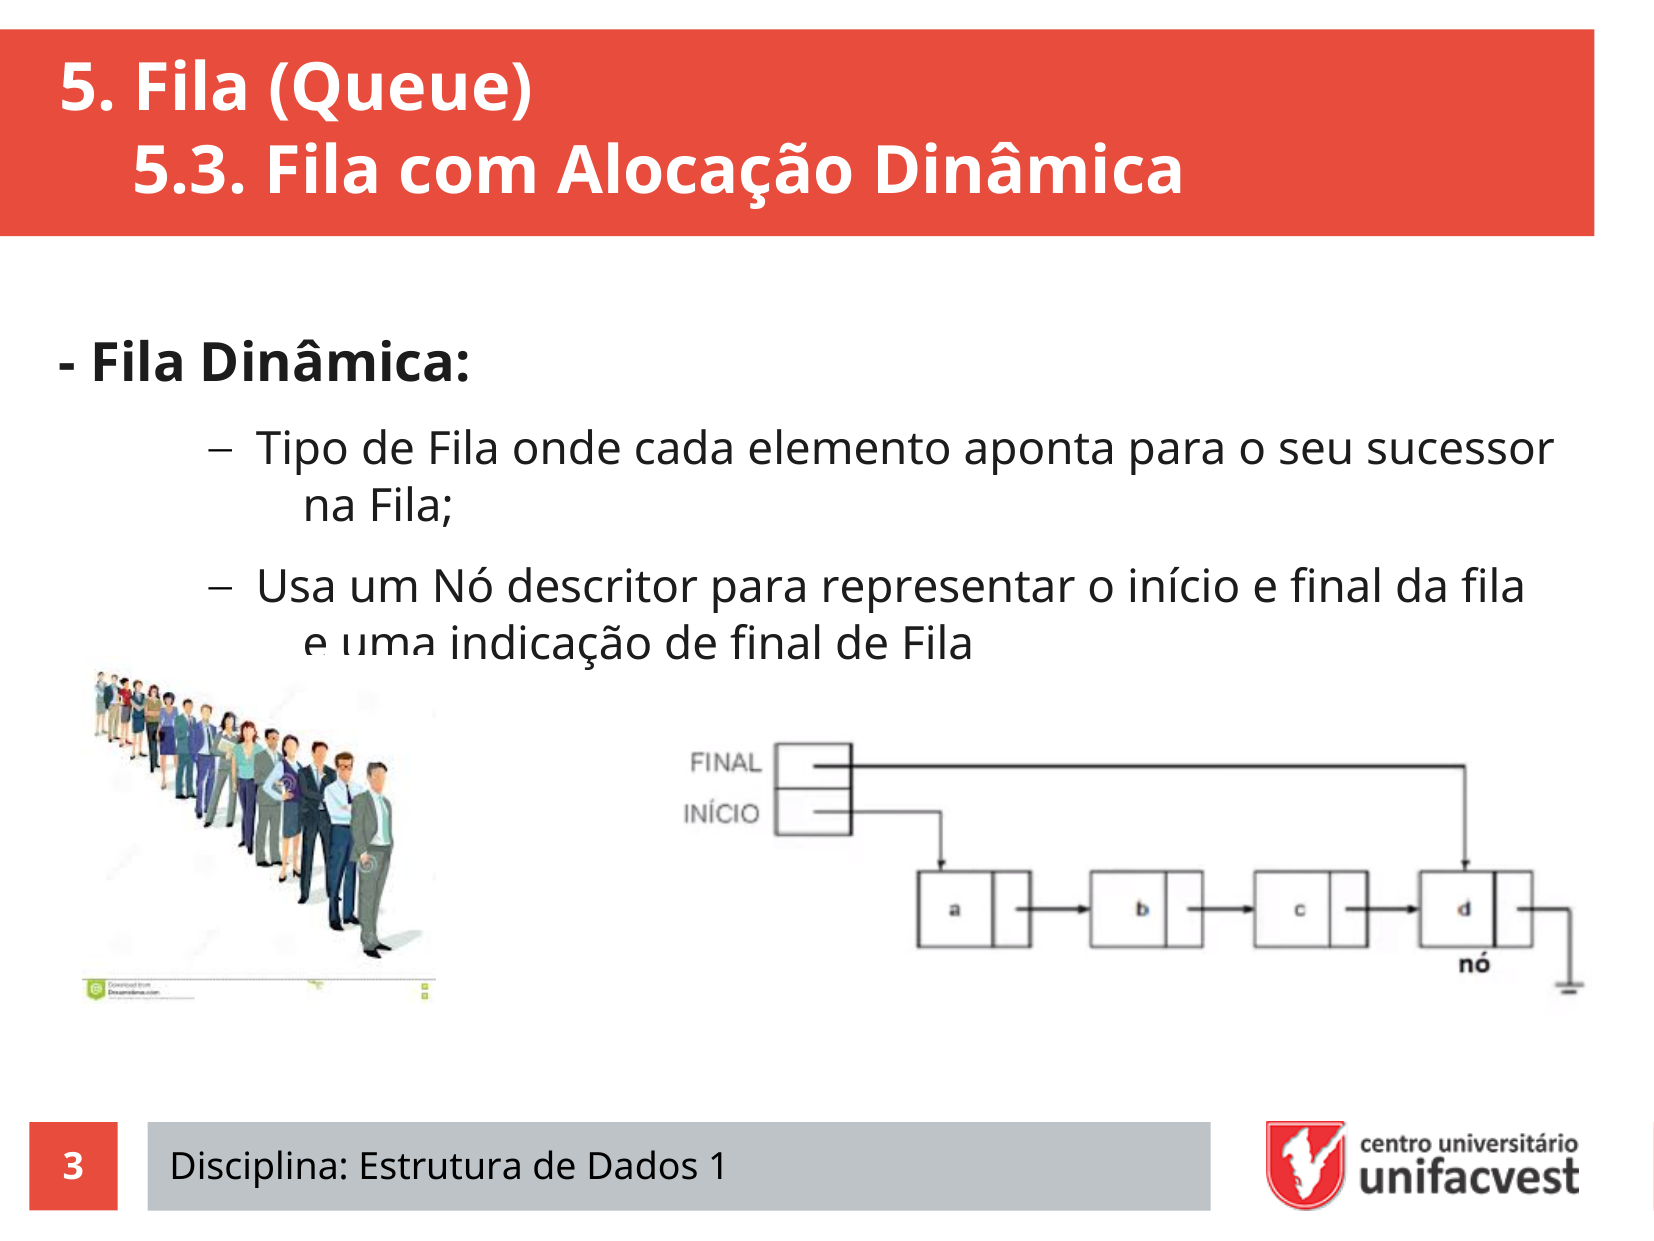

# 5. Fila (Queue) 5.3. Fila com Alocação Dinâmica
- Fila Dinâmica:
Tipo de Fila onde cada elemento aponta para o seu sucessor na Fila;
Usa um Nó descritor para representar o início e final da fila e uma indicação de final de Fila
3
Disciplina: Estrutura de Dados 1